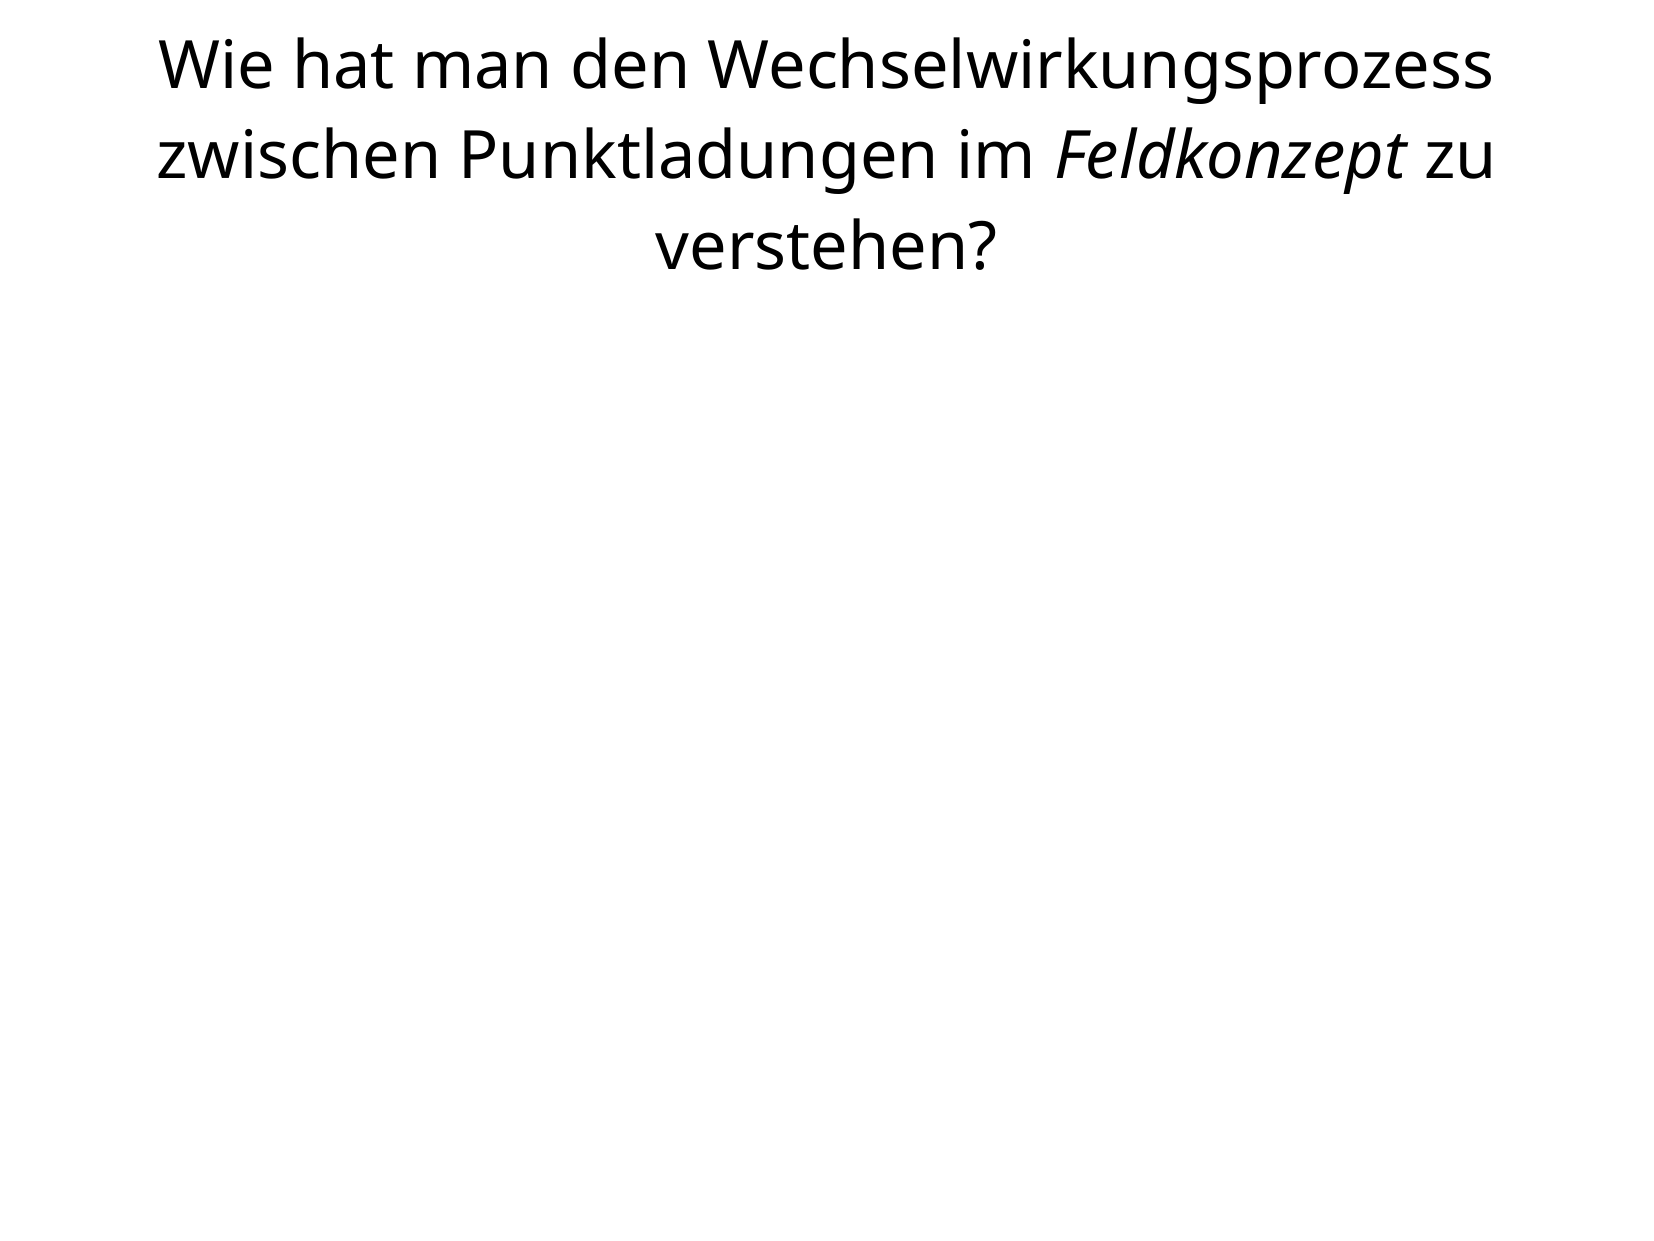

# Wie hat man den Wechselwirkungsprozess zwischen Punktladungen im Feldkonzept zu verstehen?